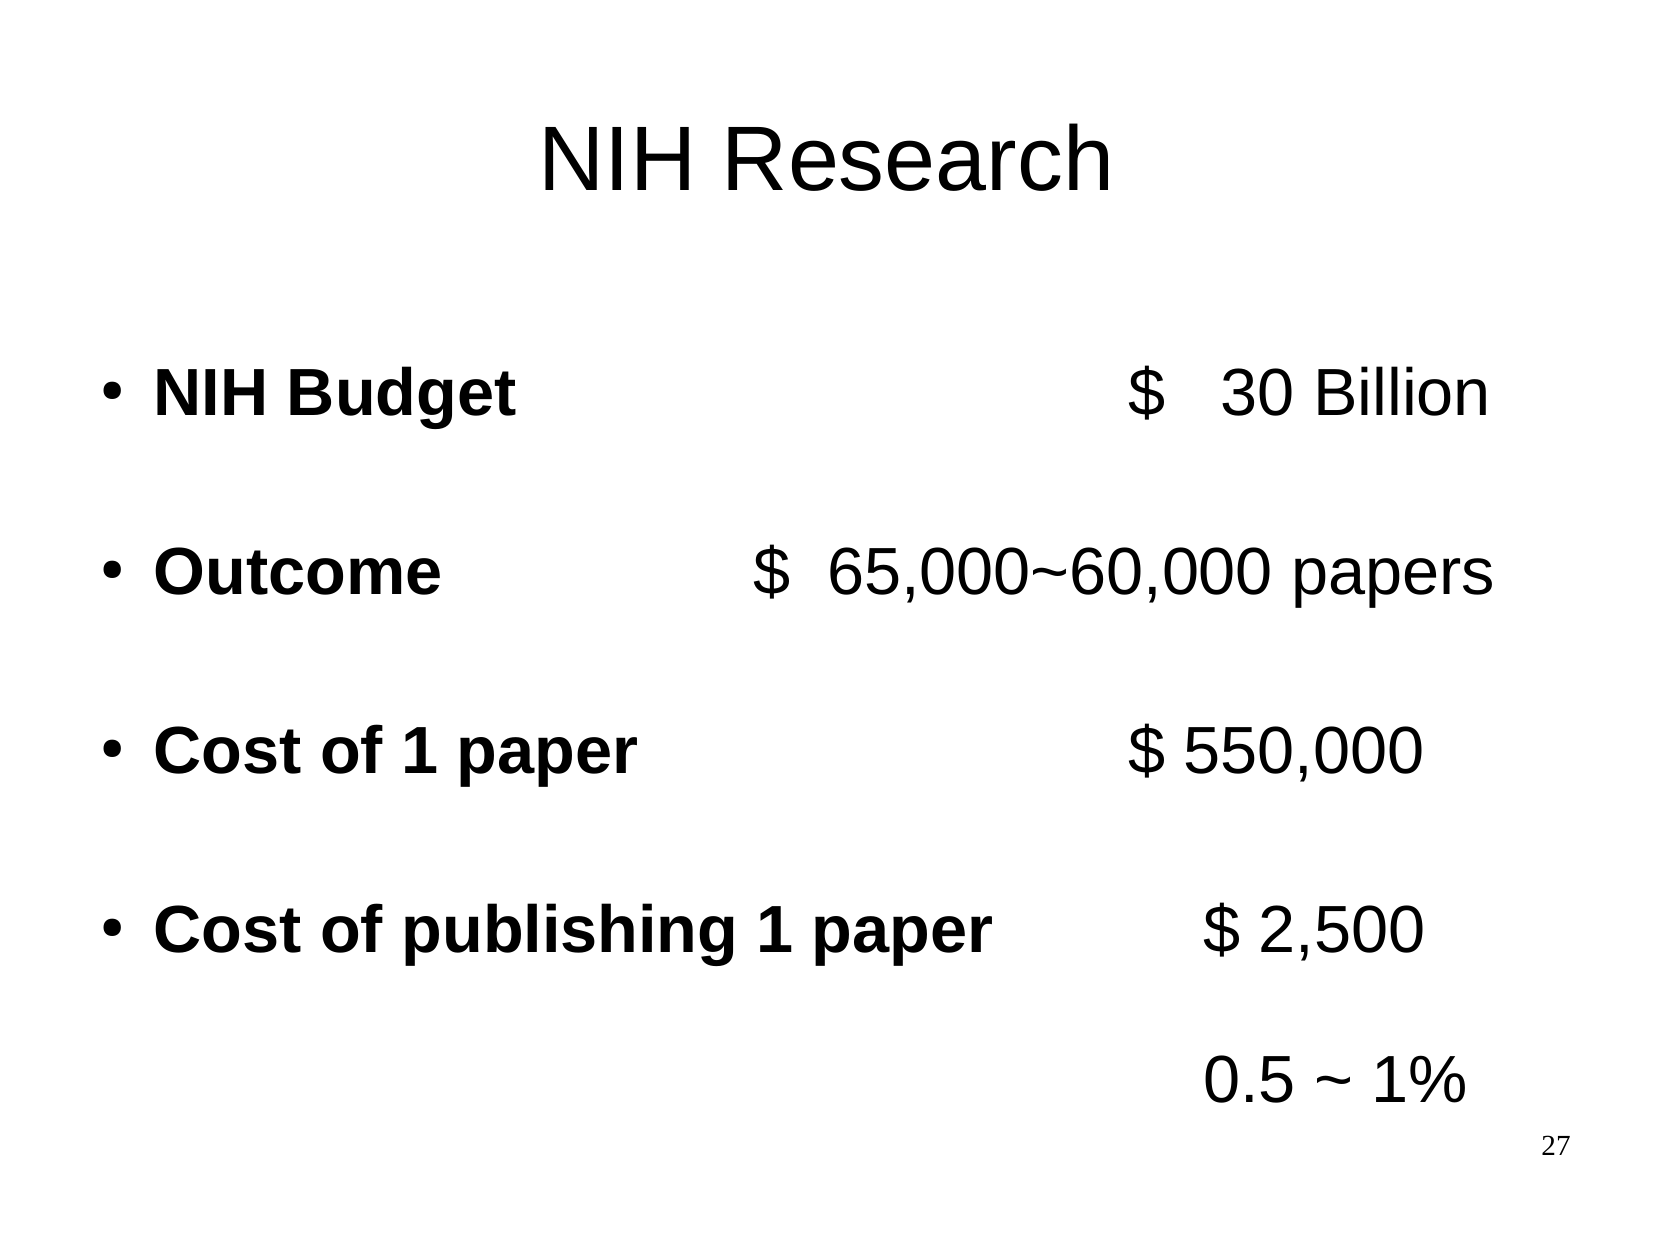

# NIH Research
NIH Budget									$ 30 Billion
Outcome					$ 65,000~60,000 papers
Cost of 1 paper 							$ 550,000
Cost of publishing 1 paper			$ 2,500
														0.5 ~ 1%
27